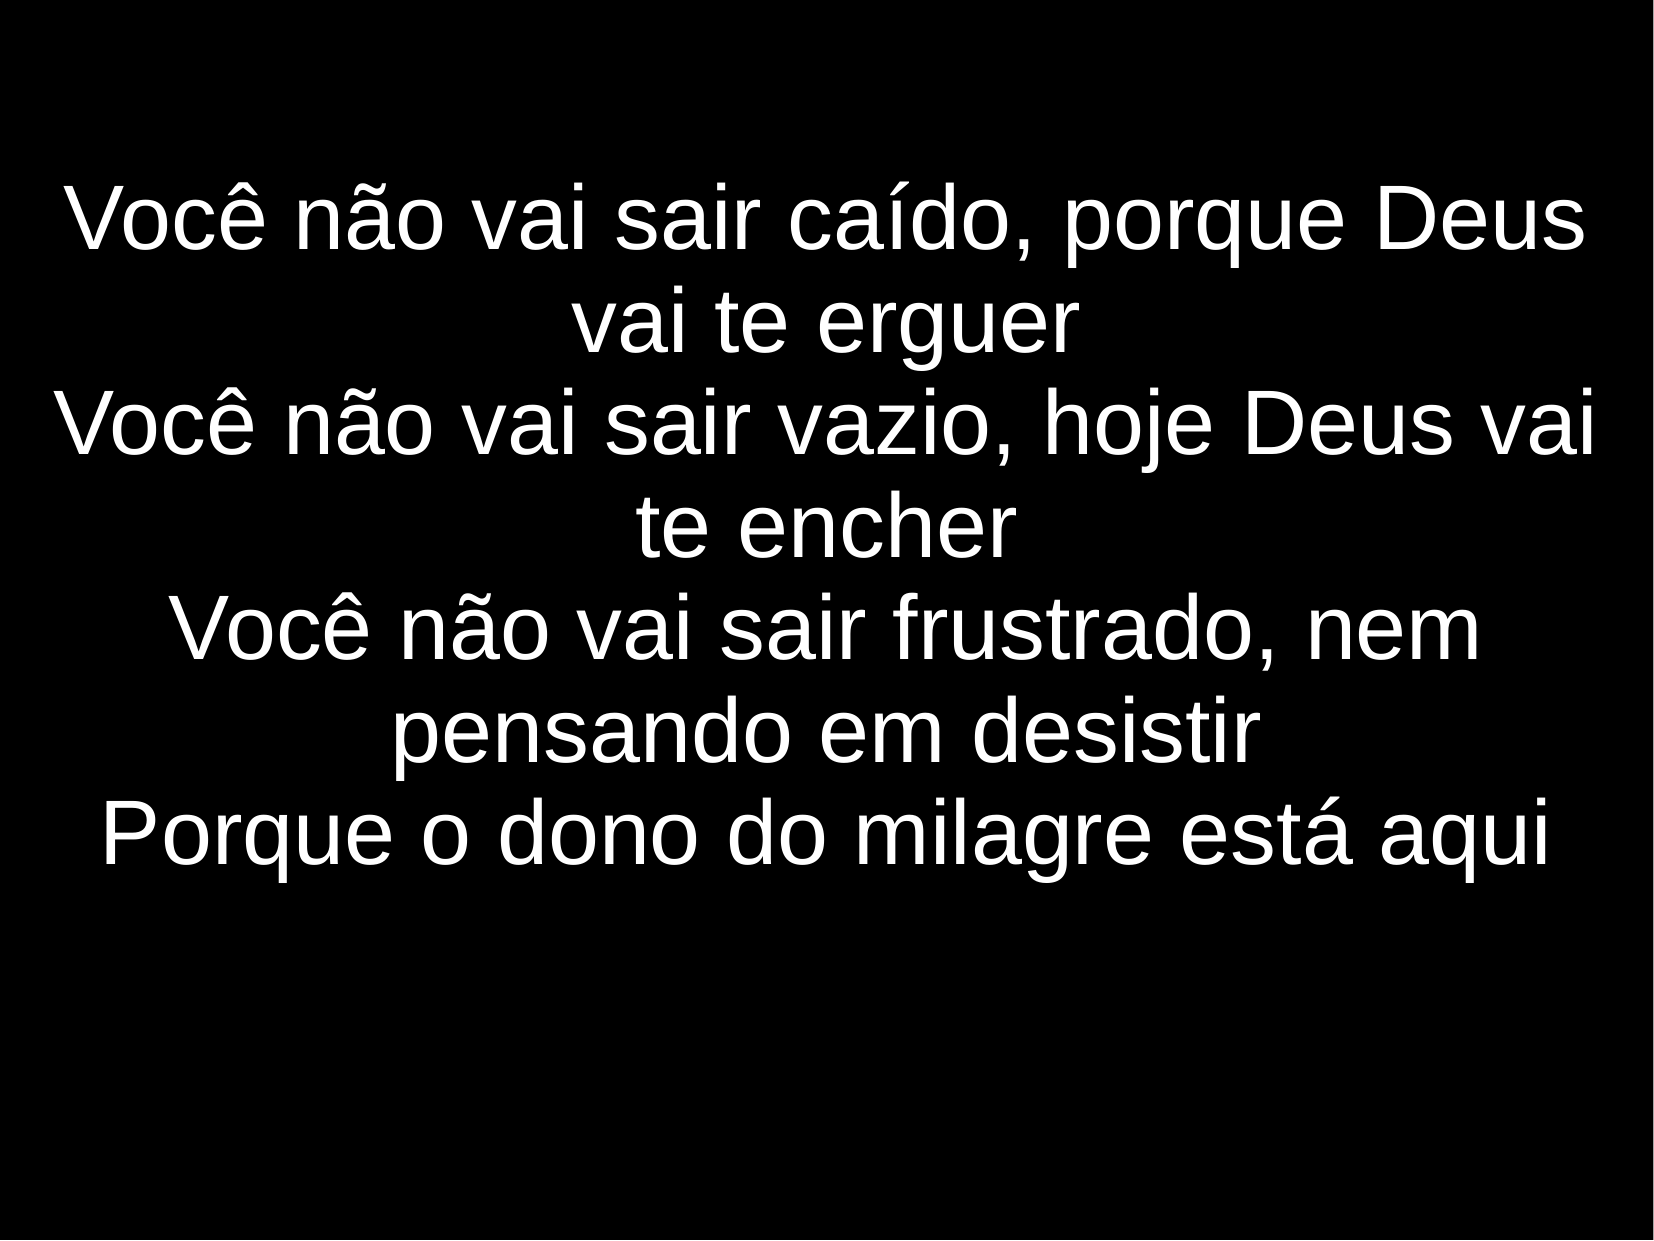

# Você não vai sair caído, porque Deus vai te erguer
Você não vai sair vazio, hoje Deus vai te encher
Você não vai sair frustrado, nem pensando em desistir
Porque o dono do milagre está aqui